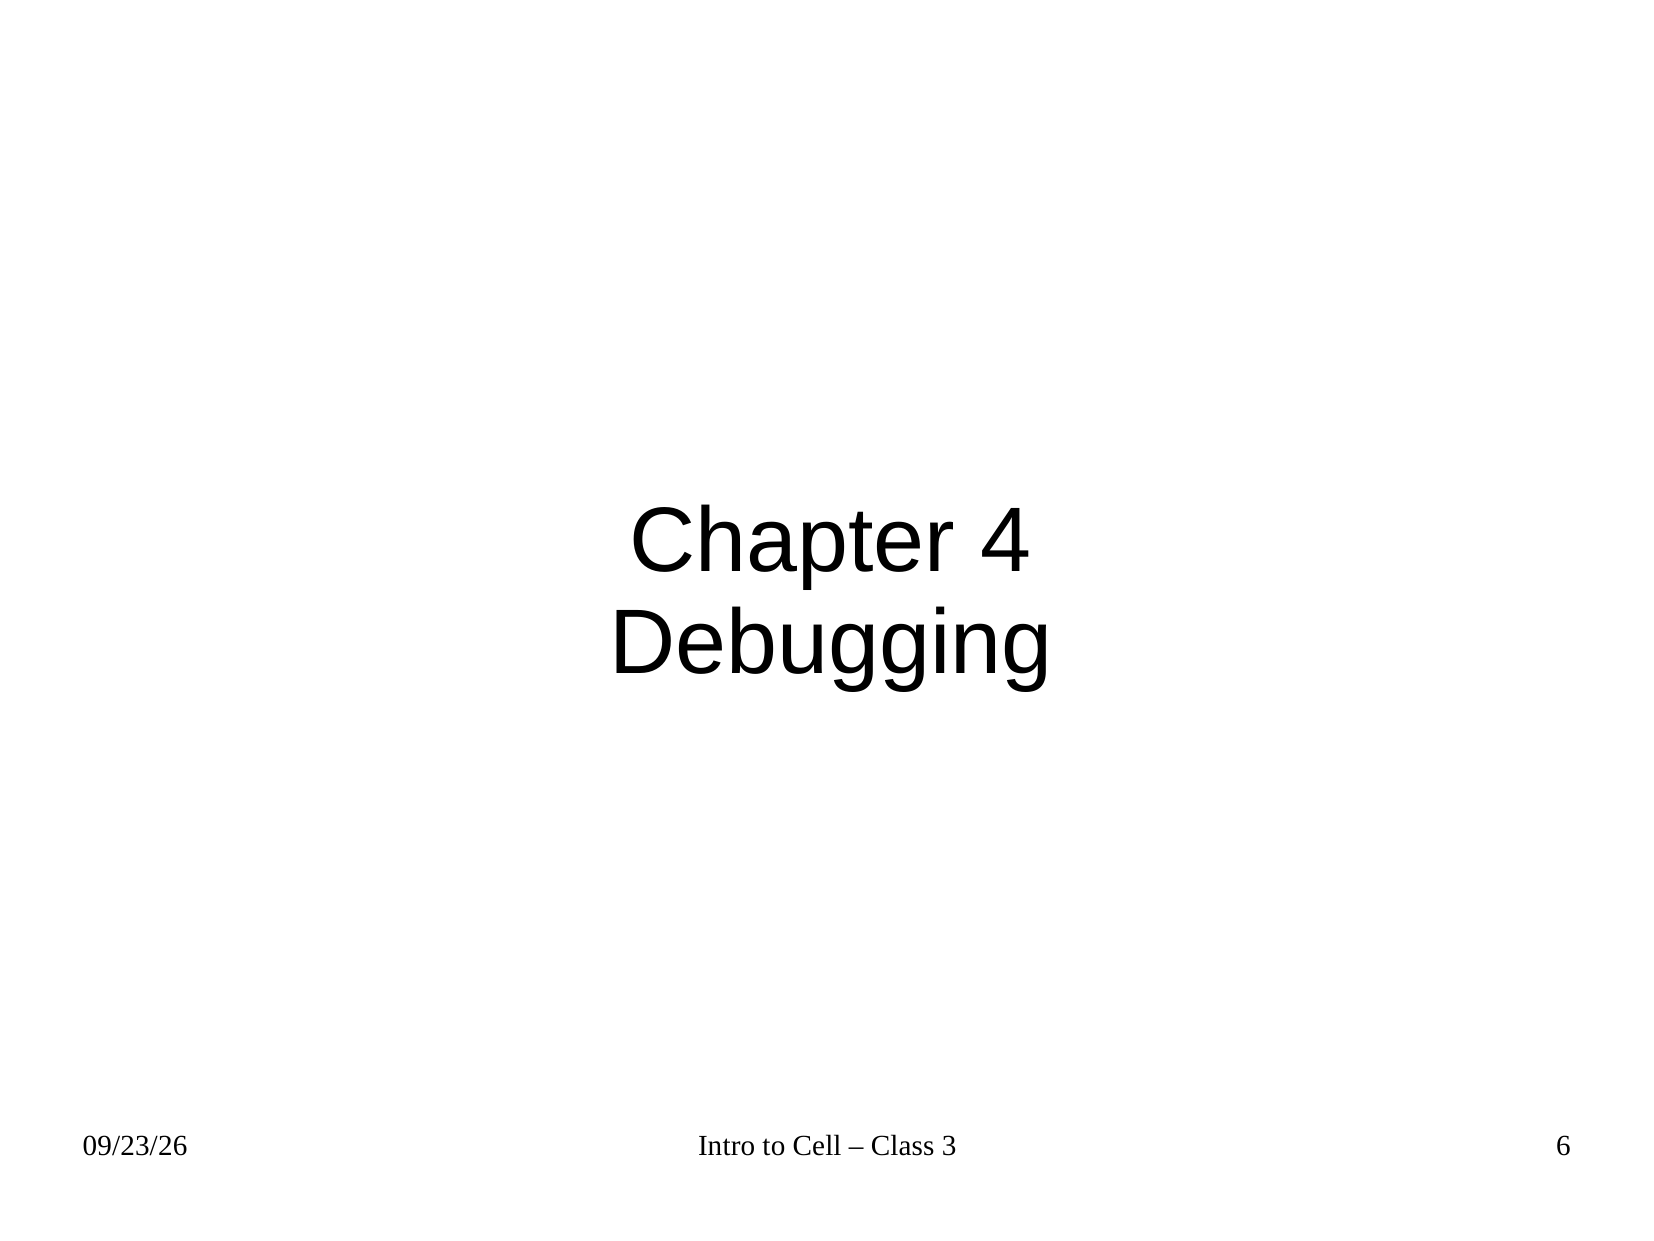

# Chapter 4 Debugging
Cell Programming Workshop
6